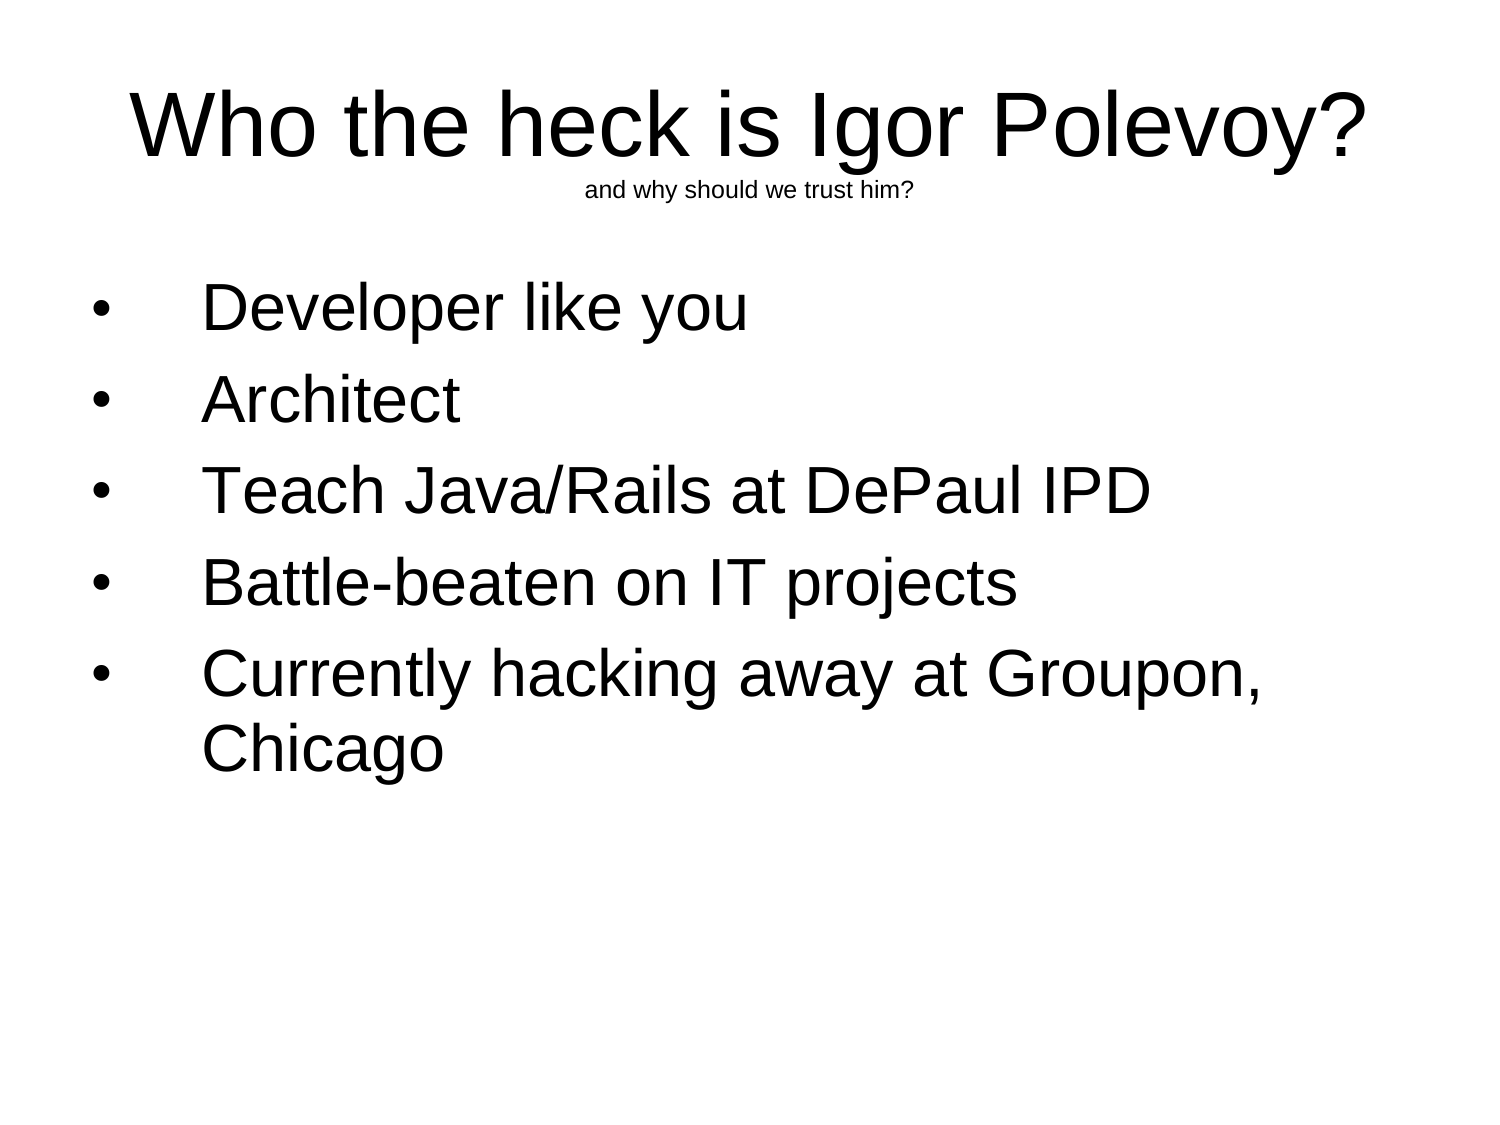

# Who the heck is Igor Polevoy? and why should we trust him?
Developer like you
Architect
Teach Java/Rails at DePaul IPD
Battle-beaten on IT projects
Currently hacking away at Groupon, Chicago